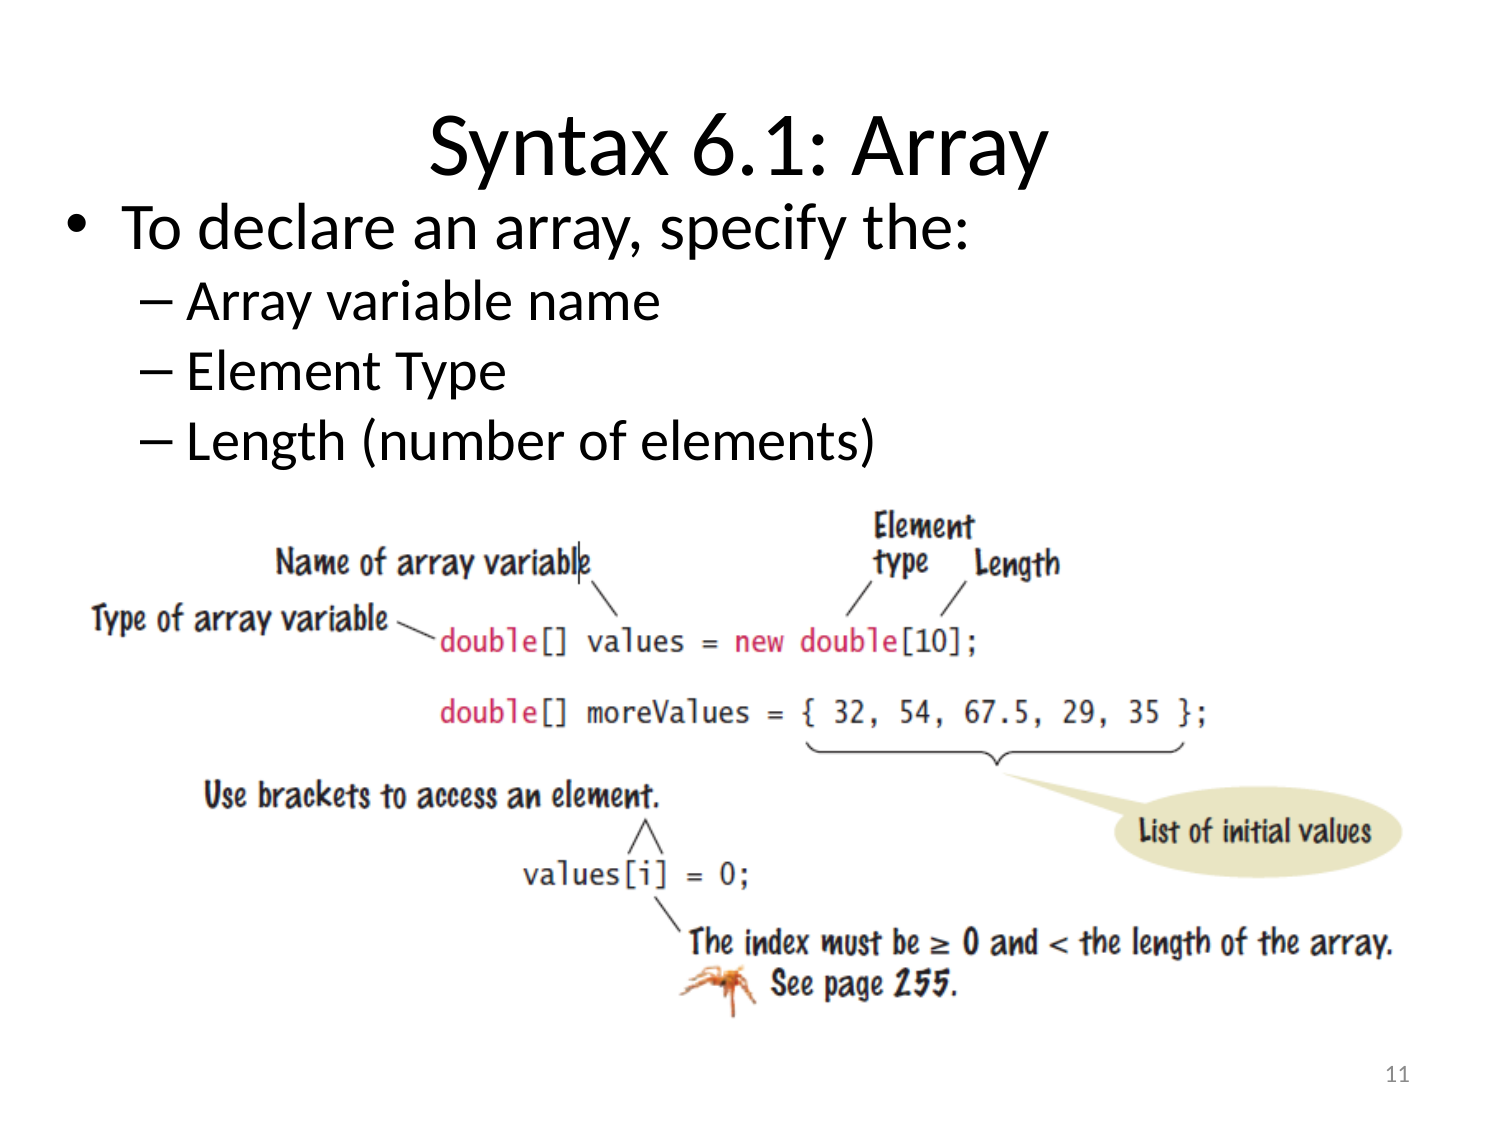

# Syntax 6.1: Array
To declare an array, specify the:
Array variable name
Element Type
Length (number of elements)